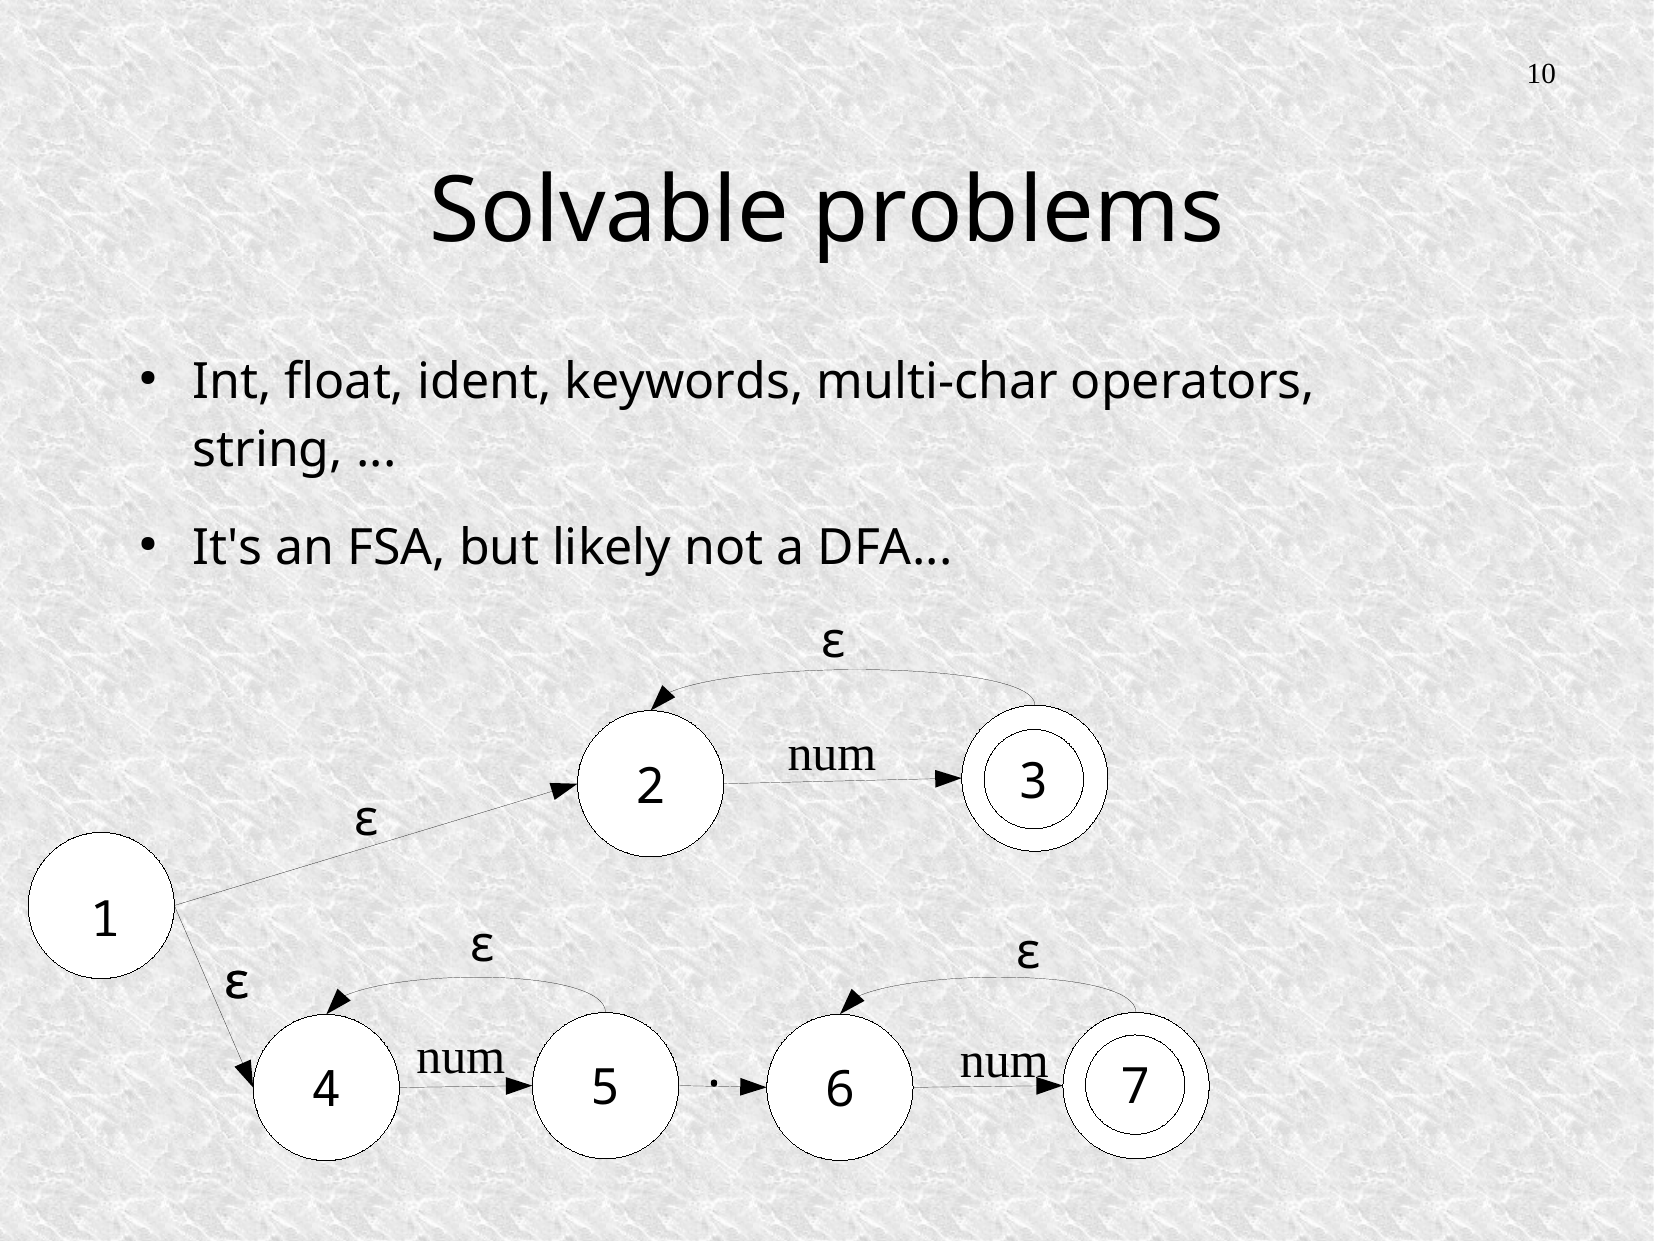

10
Solvable problems
# Int, float, ident, keywords, multi-char operators, string, ...
It's an FSA, but likely not a DFA...
ε
3
2
num
3
ε
1
ε
ε
ε
ε
5
6
4
num
.
.
num
7